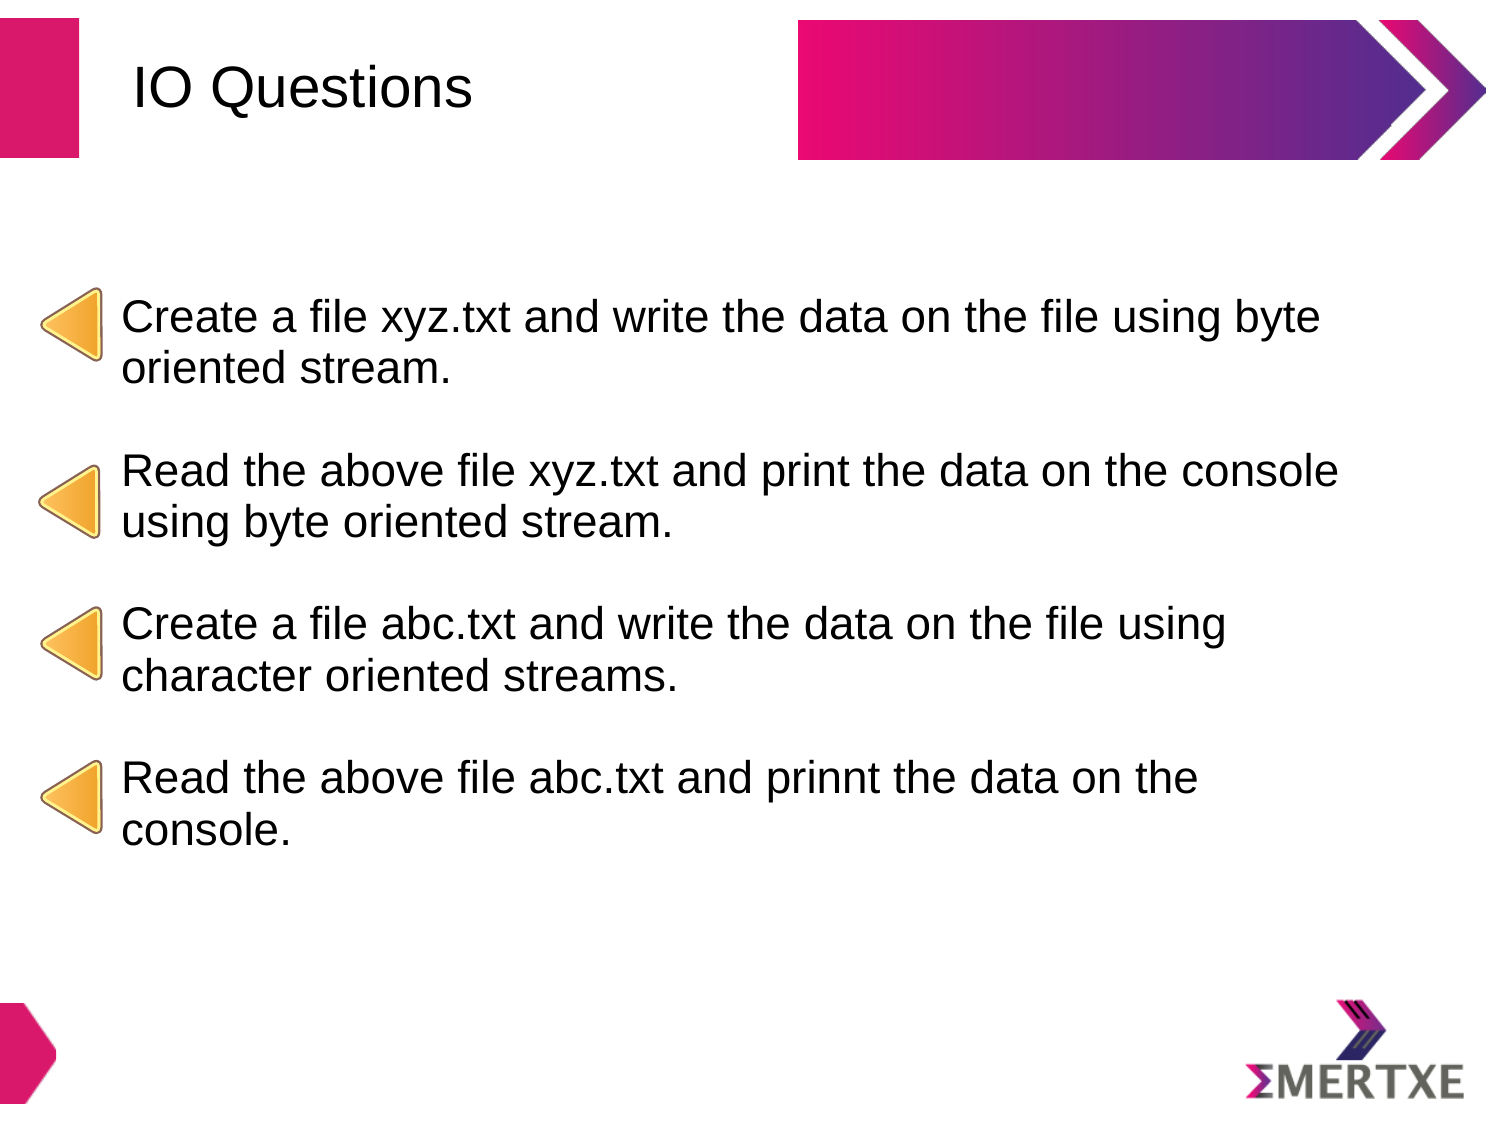

IO Questions
Create a file xyz.txt and write the data on the file using byte oriented stream.
Read the above file xyz.txt and print the data on the console using byte oriented stream.
Create a file abc.txt and write the data on the file using character oriented streams.
Read the above file abc.txt and prinnt the data on the console.